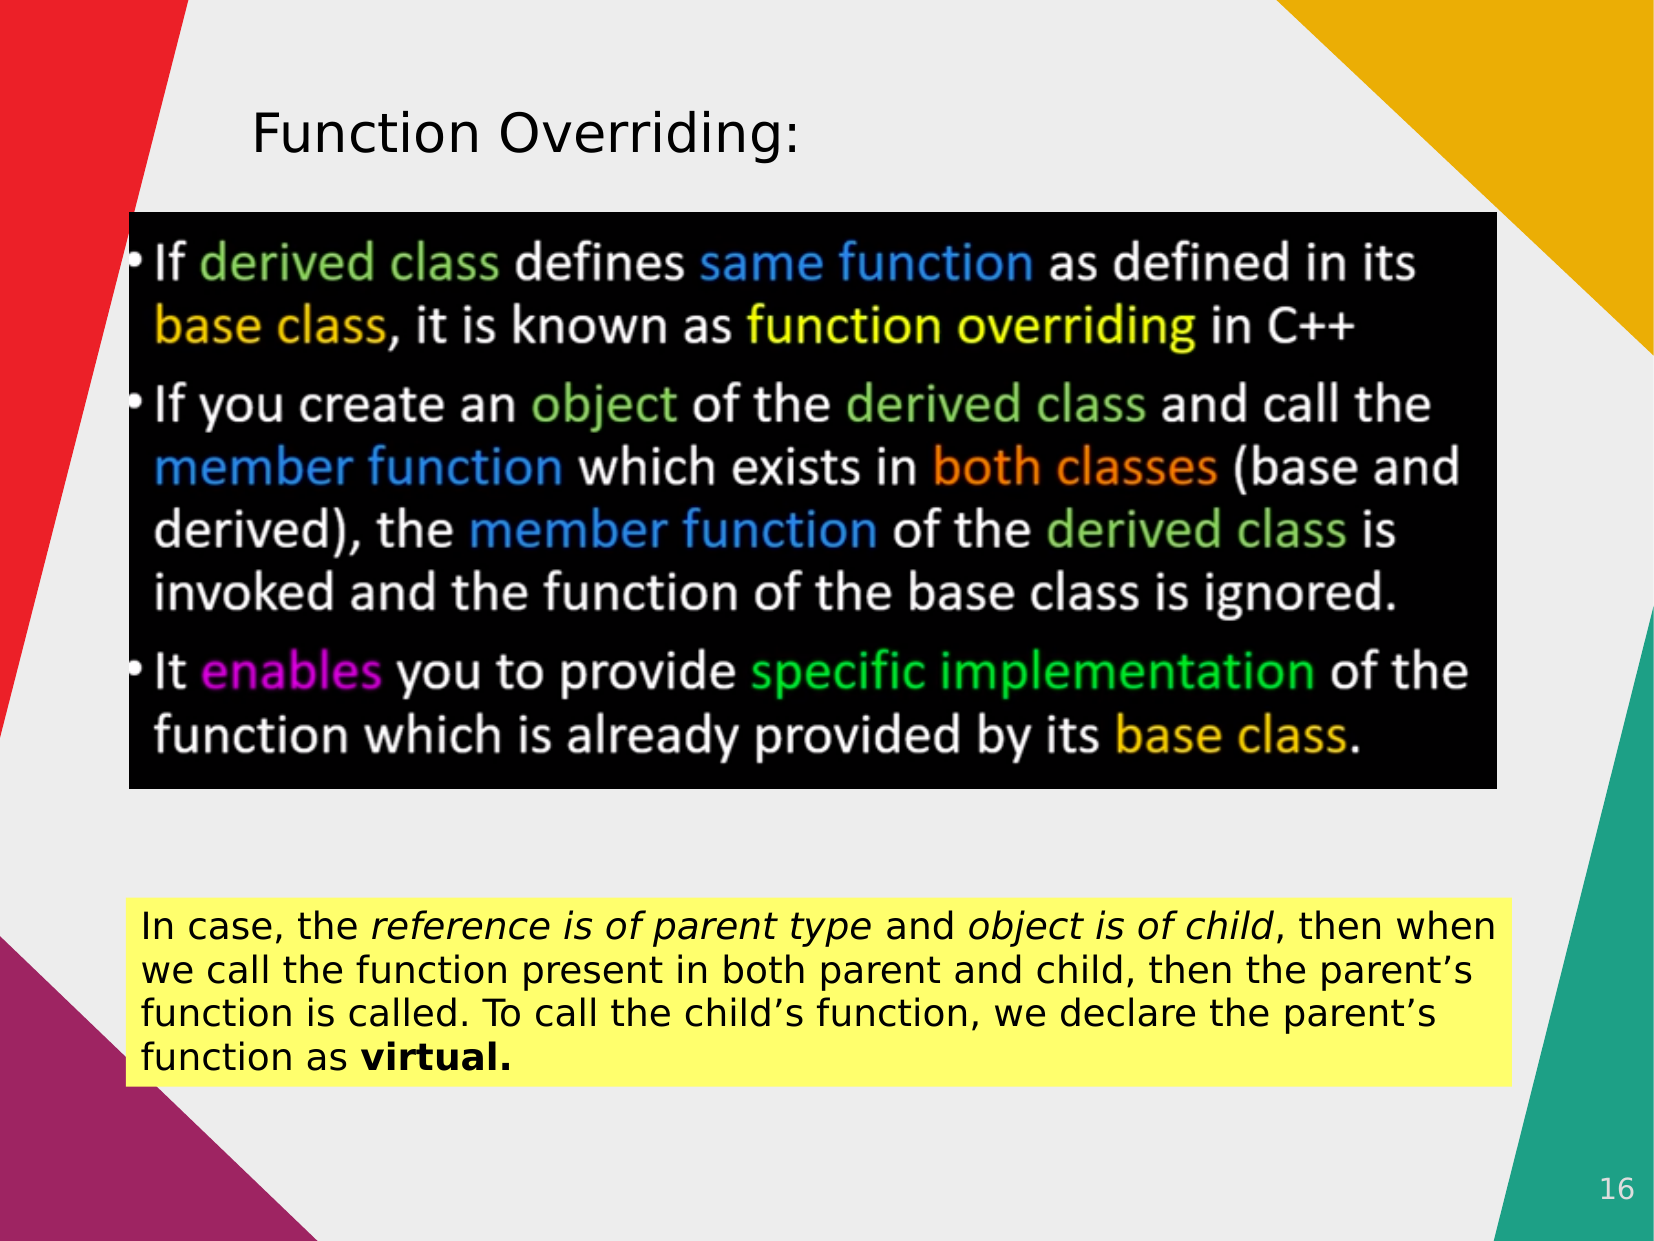

Function Overriding:
In case, the reference is of parent type and object is of child, then when
we call the function present in both parent and child, then the parent’s
function is called. To call the child’s function, we declare the parent’s
function as virtual.
16